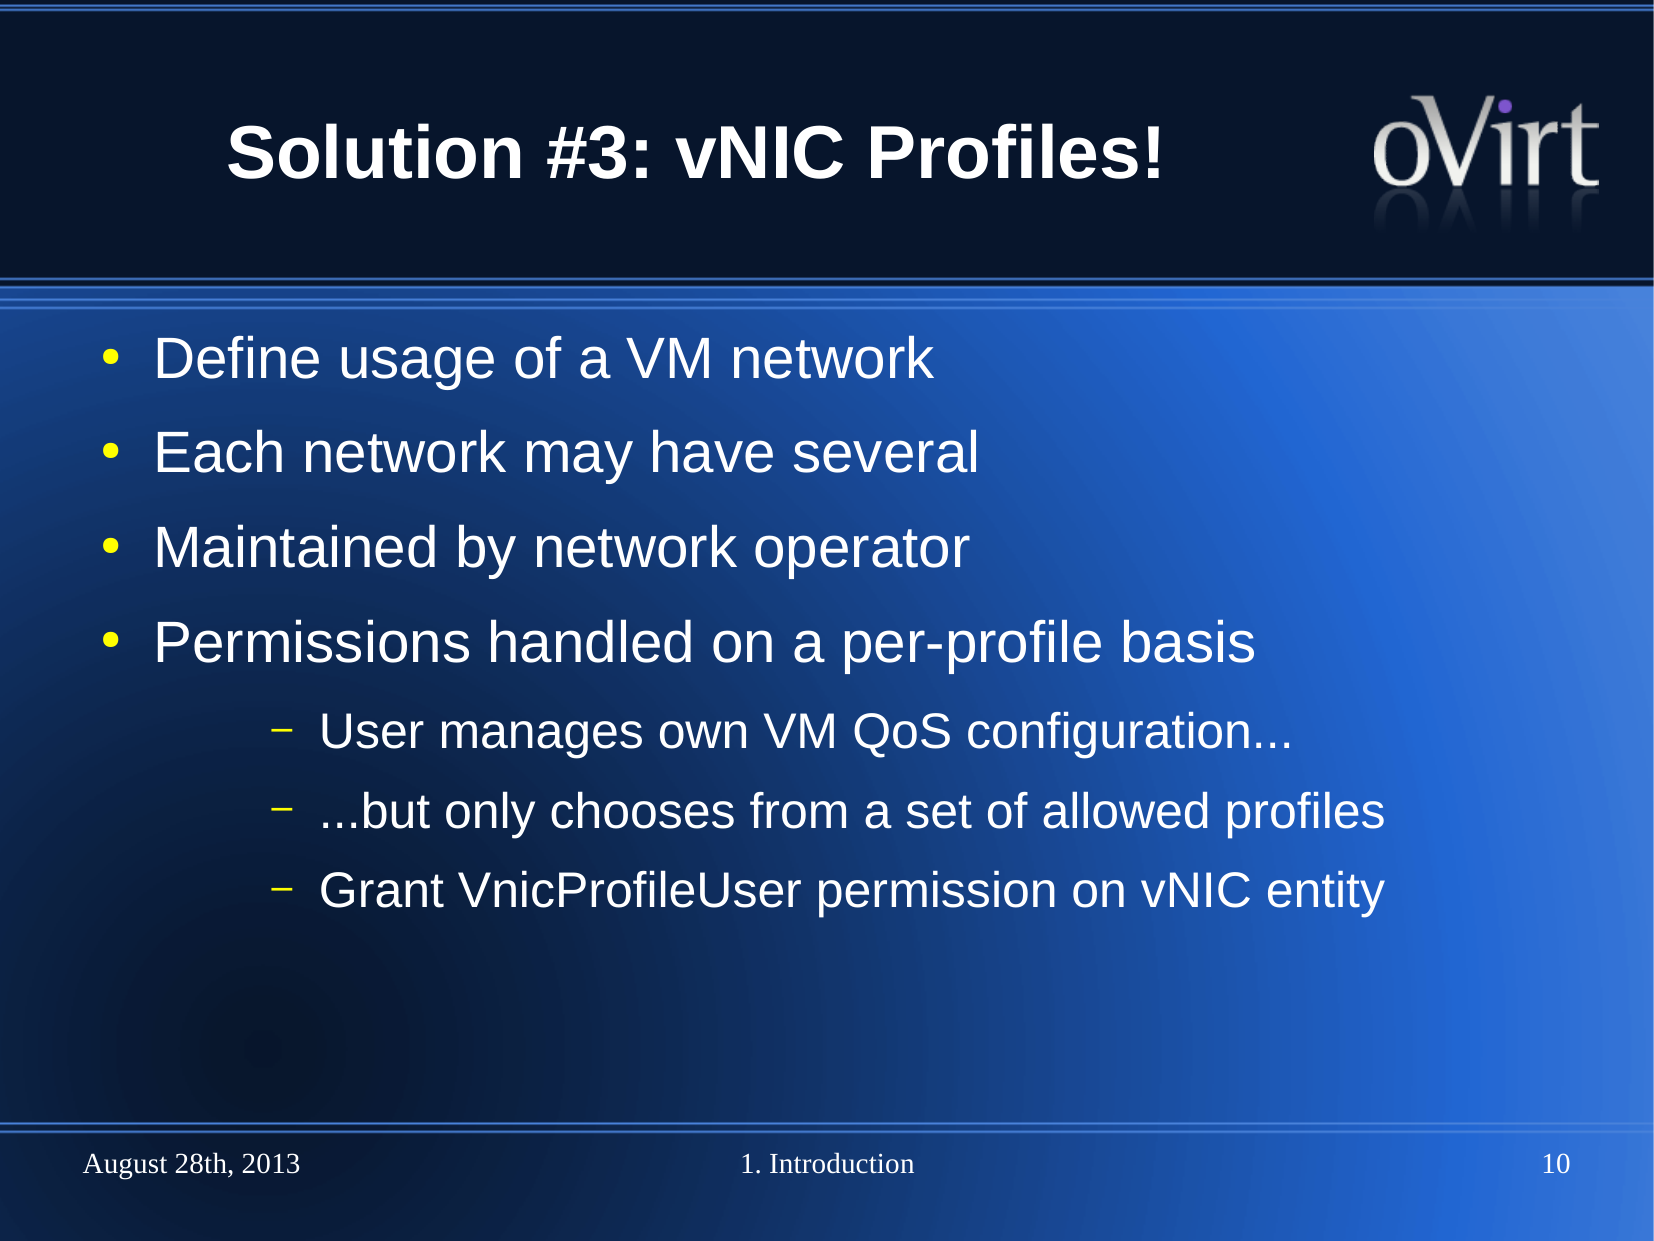

# Solution #3: vNIC Profiles!
Define usage of a VM network
Each network may have several
Maintained by network operator
Permissions handled on a per-profile basis
User manages own VM QoS configuration...
...but only chooses from a set of allowed profiles
Grant VnicProfileUser permission on vNIC entity
August 28th, 2013
1. Introduction
10